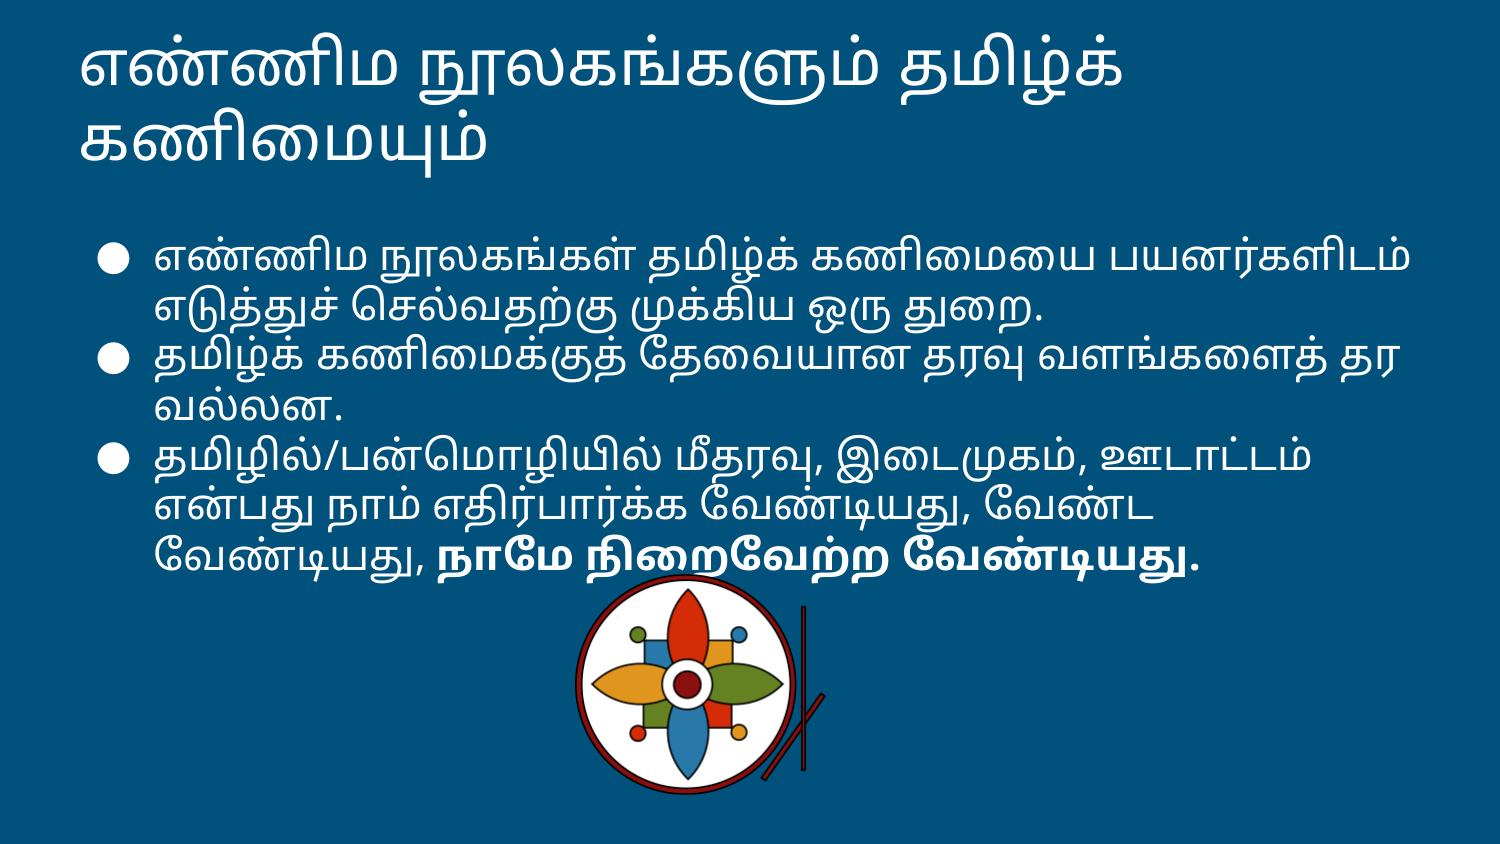

# எண்ணிம நூலகங்களும் தமிழ்க் கணிமையும்
எண்ணிம நூலகங்கள் தமிழ்க் கணிமையை பயனர்களிடம் எடுத்துச் செல்வதற்கு முக்கிய ஒரு துறை.
தமிழ்க் கணிமைக்குத் தேவையான தரவு வளங்களைத் தர வல்லன.
தமிழில்/பன்மொழியில் மீதரவு, இடைமுகம், ஊடாட்டம் என்பது நாம் எதிர்பார்க்க வேண்டியது, வேண்ட வேண்டியது, நாமே நிறைவேற்ற வேண்டியது.